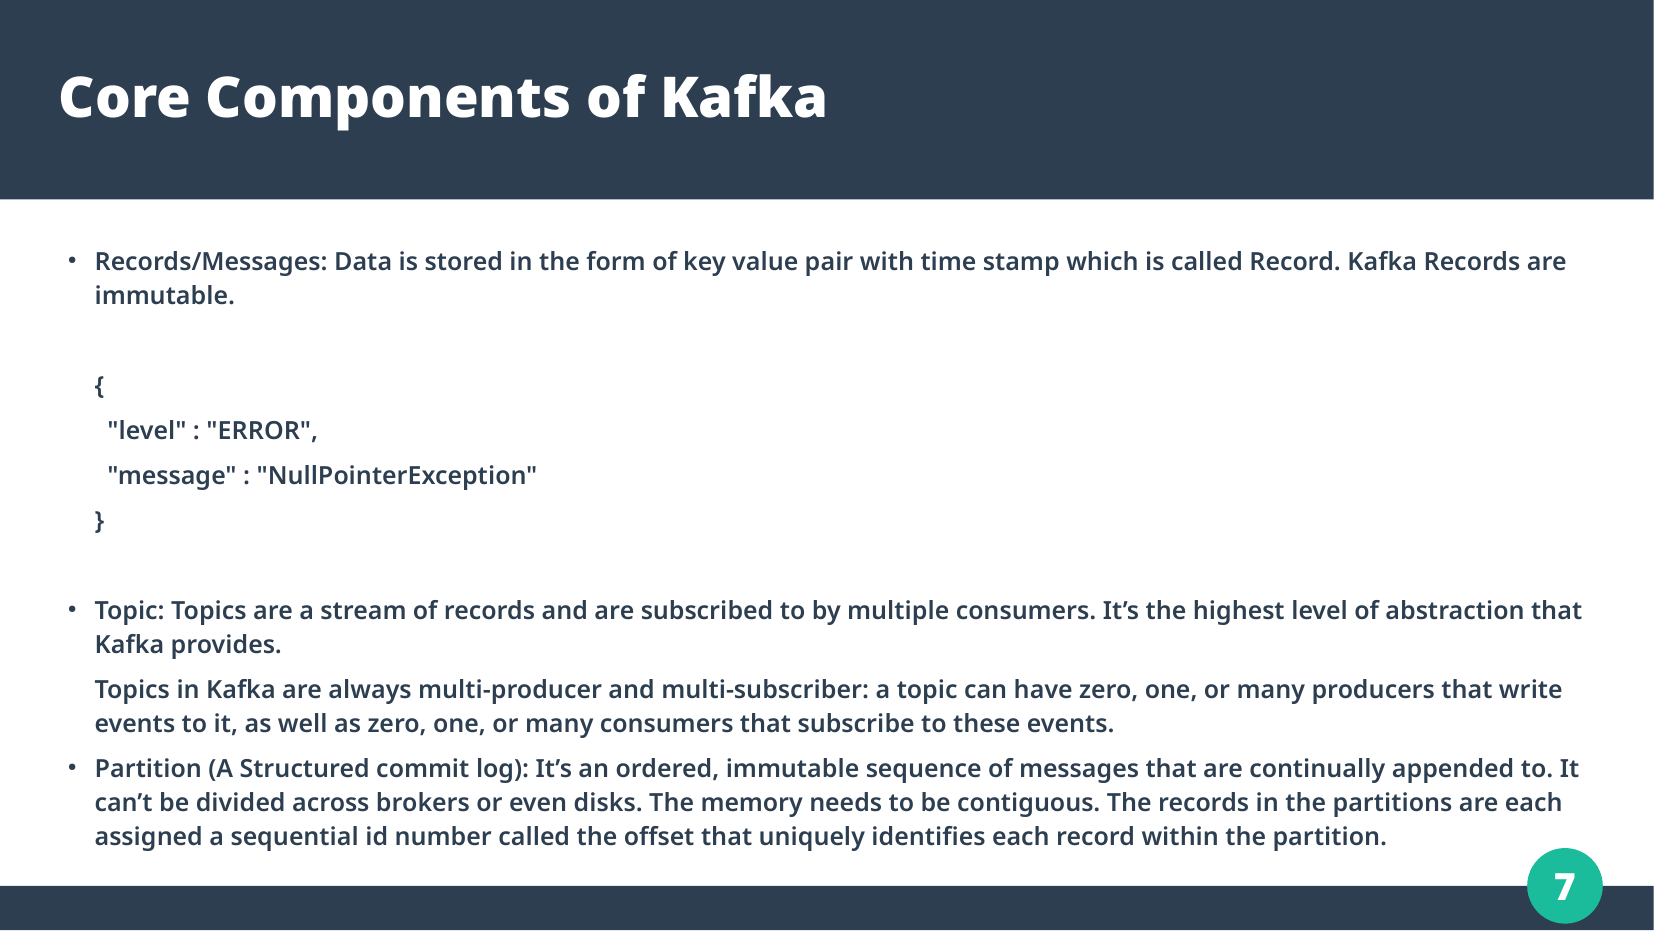

# Core Components of Kafka
Records/Messages: Data is stored in the form of key value pair with time stamp which is called Record. Kafka Records are immutable.
{
 "level" : "ERROR",
 "message" : "NullPointerException"
}
Topic: Topics are a stream of records and are subscribed to by multiple consumers. It’s the highest level of abstraction that Kafka provides.
Topics in Kafka are always multi-producer and multi-subscriber: a topic can have zero, one, or many producers that write events to it, as well as zero, one, or many consumers that subscribe to these events.
Partition (A Structured commit log): It’s an ordered, immutable sequence of messages that are continually appended to. It can’t be divided across brokers or even disks. The memory needs to be contiguous. The records in the partitions are each assigned a sequential id number called the offset that uniquely identifies each record within the partition.